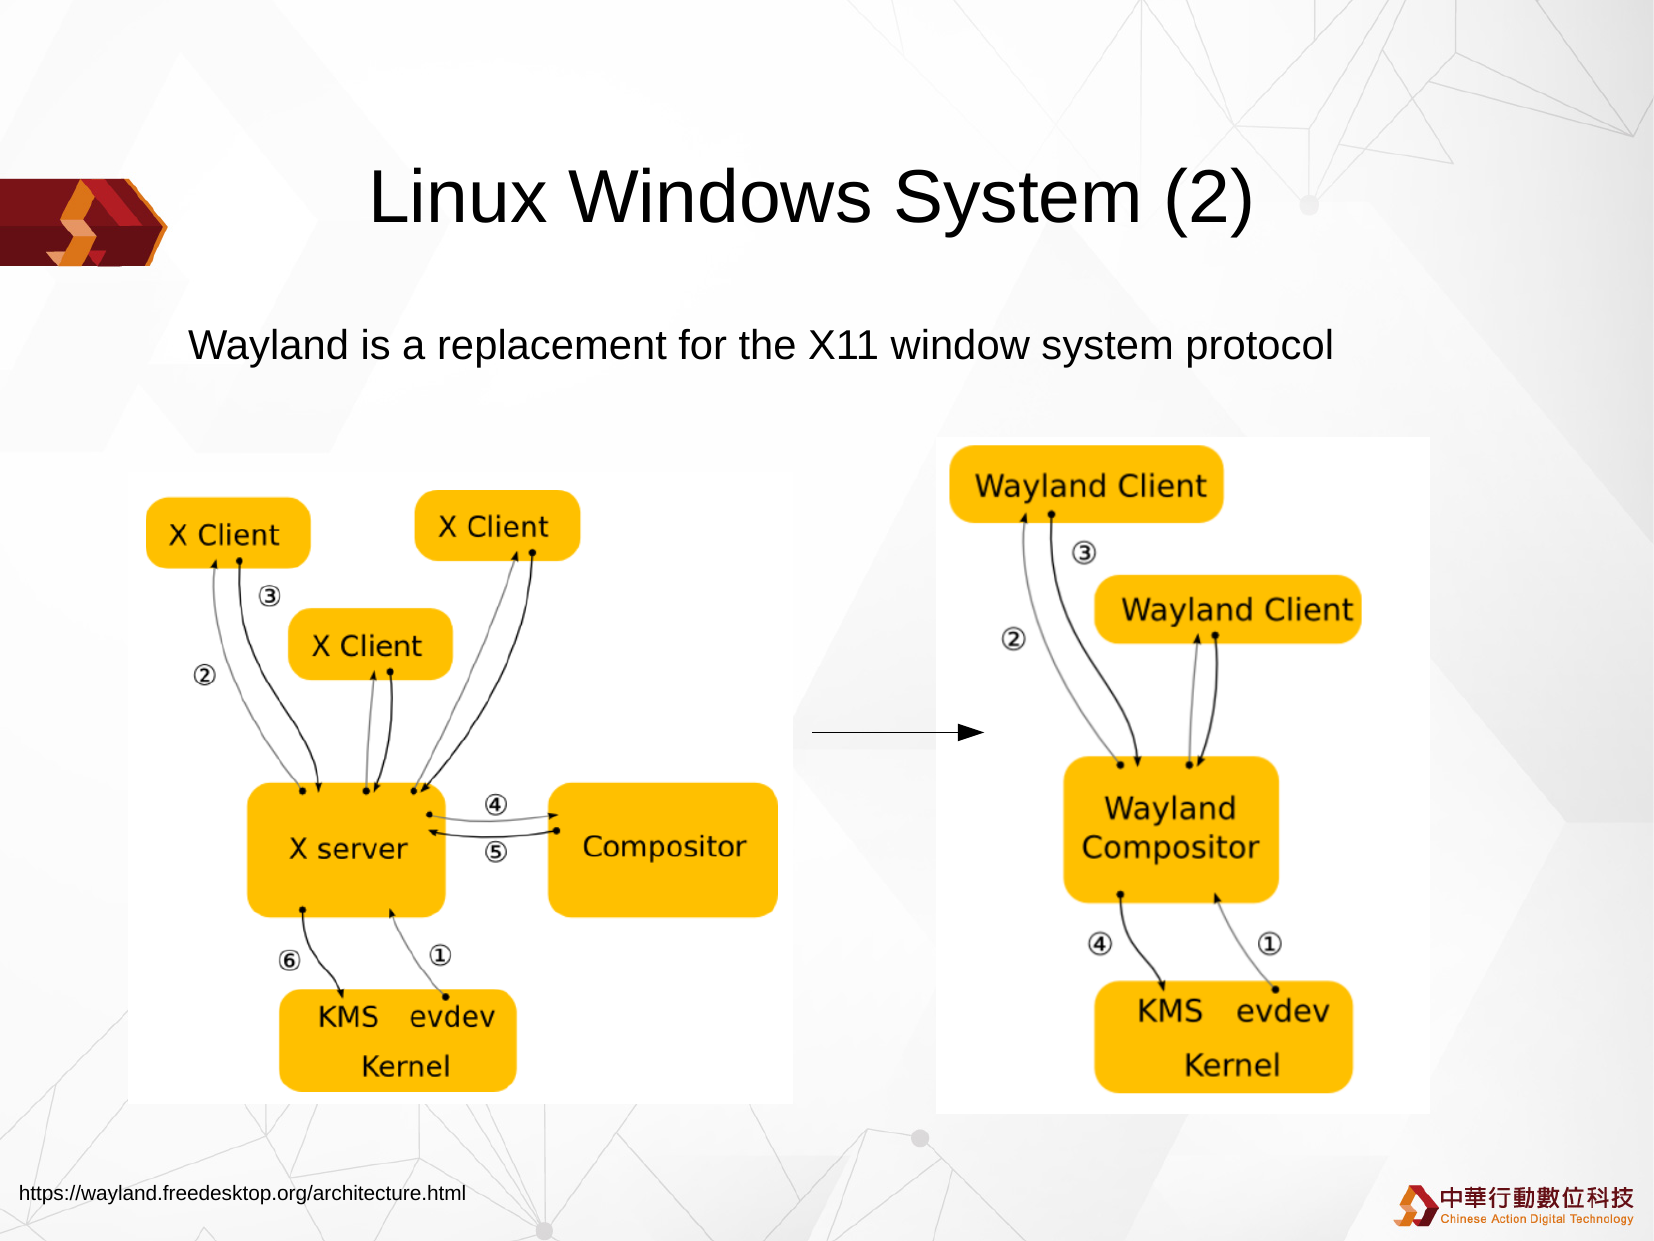

# Linux Windows System (2)
Wayland is a replacement for the X11 window system protocol
https://wayland.freedesktop.org/architecture.html